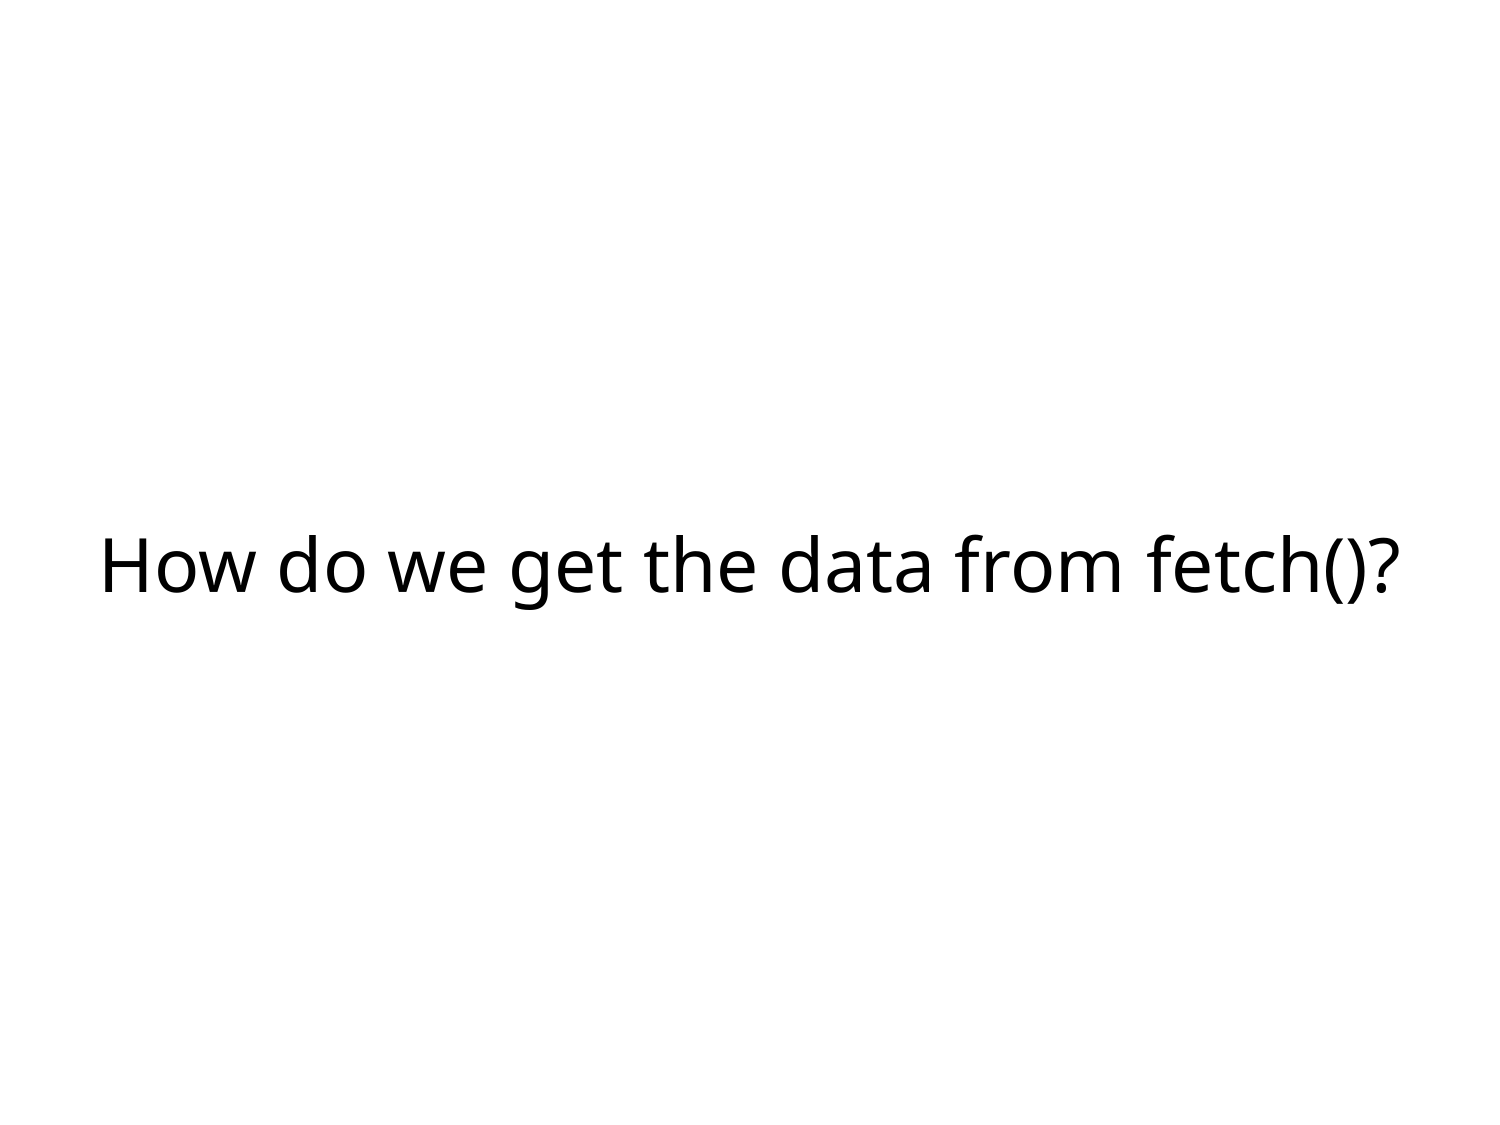

# How do we get the data from fetch()?